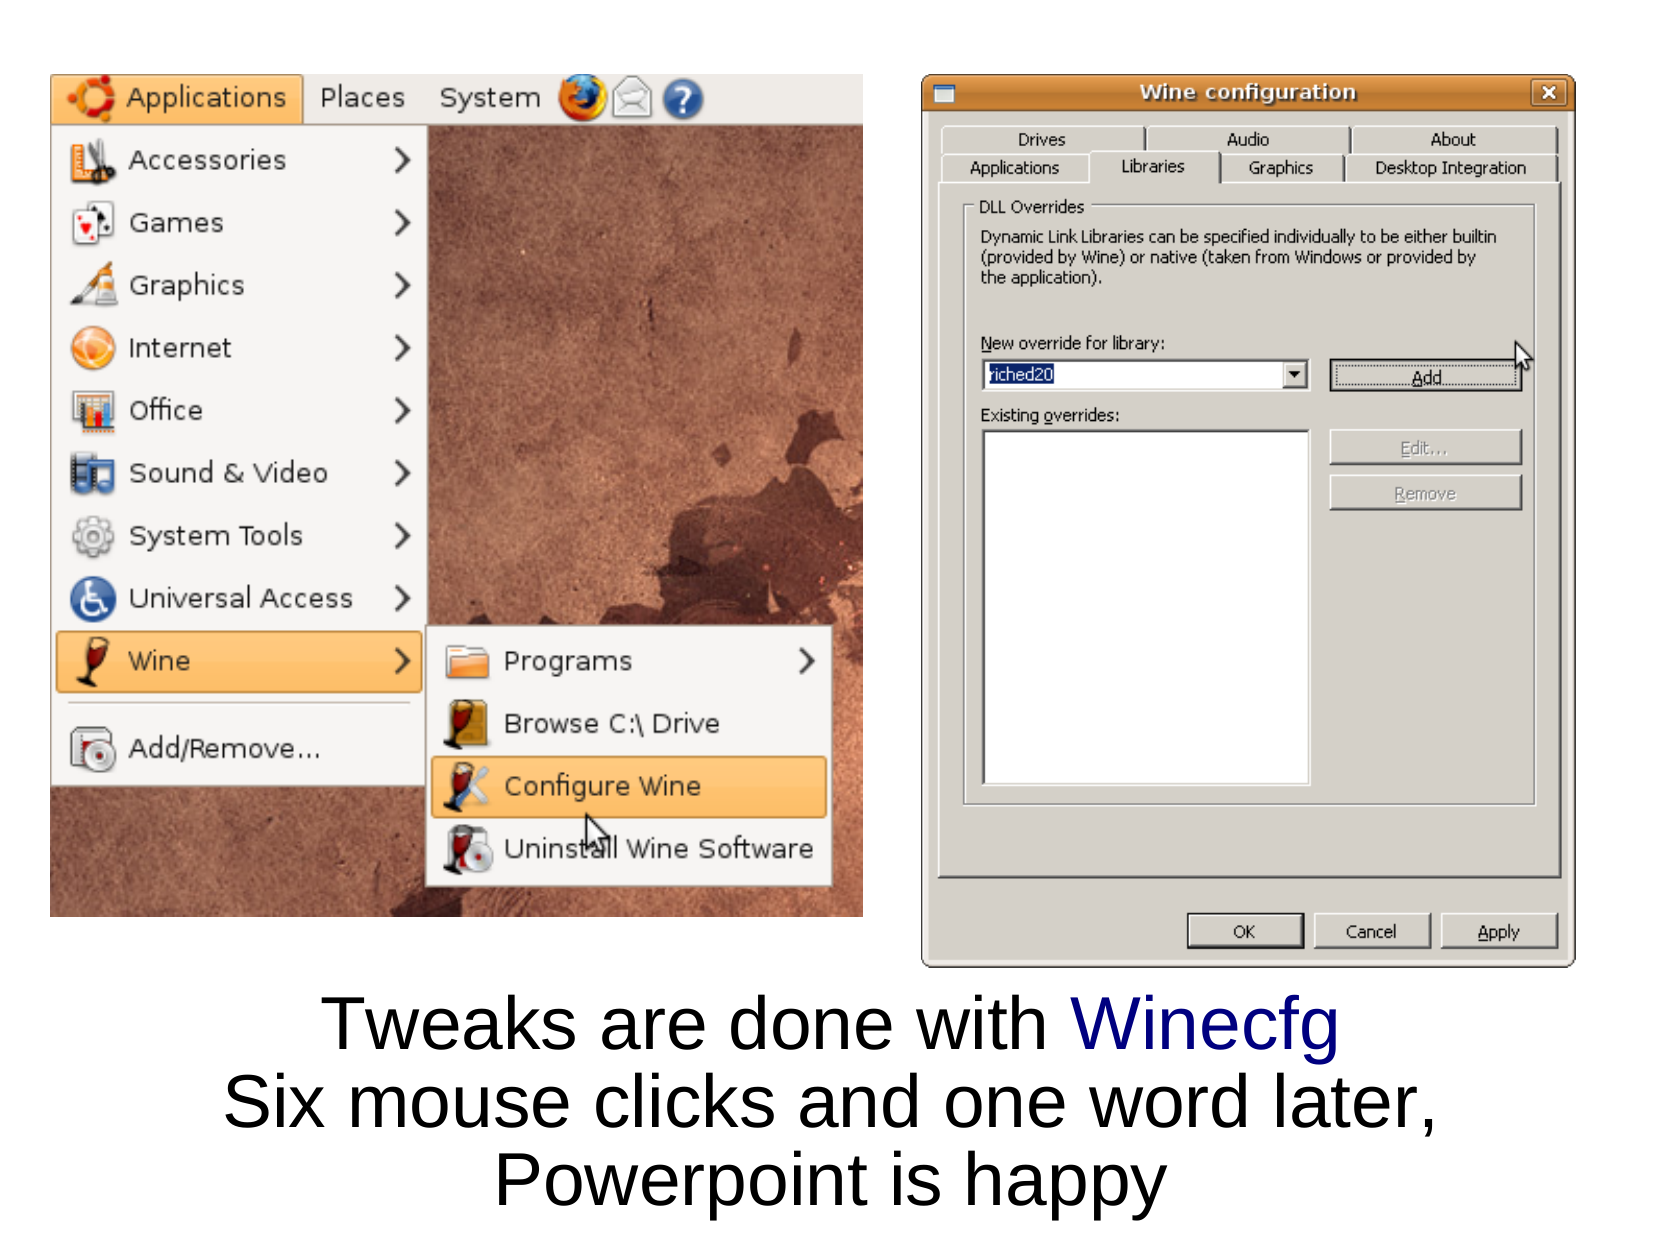

# Tweaks are done with Winecfg Six mouse clicks and one word later, Powerpoint is happy